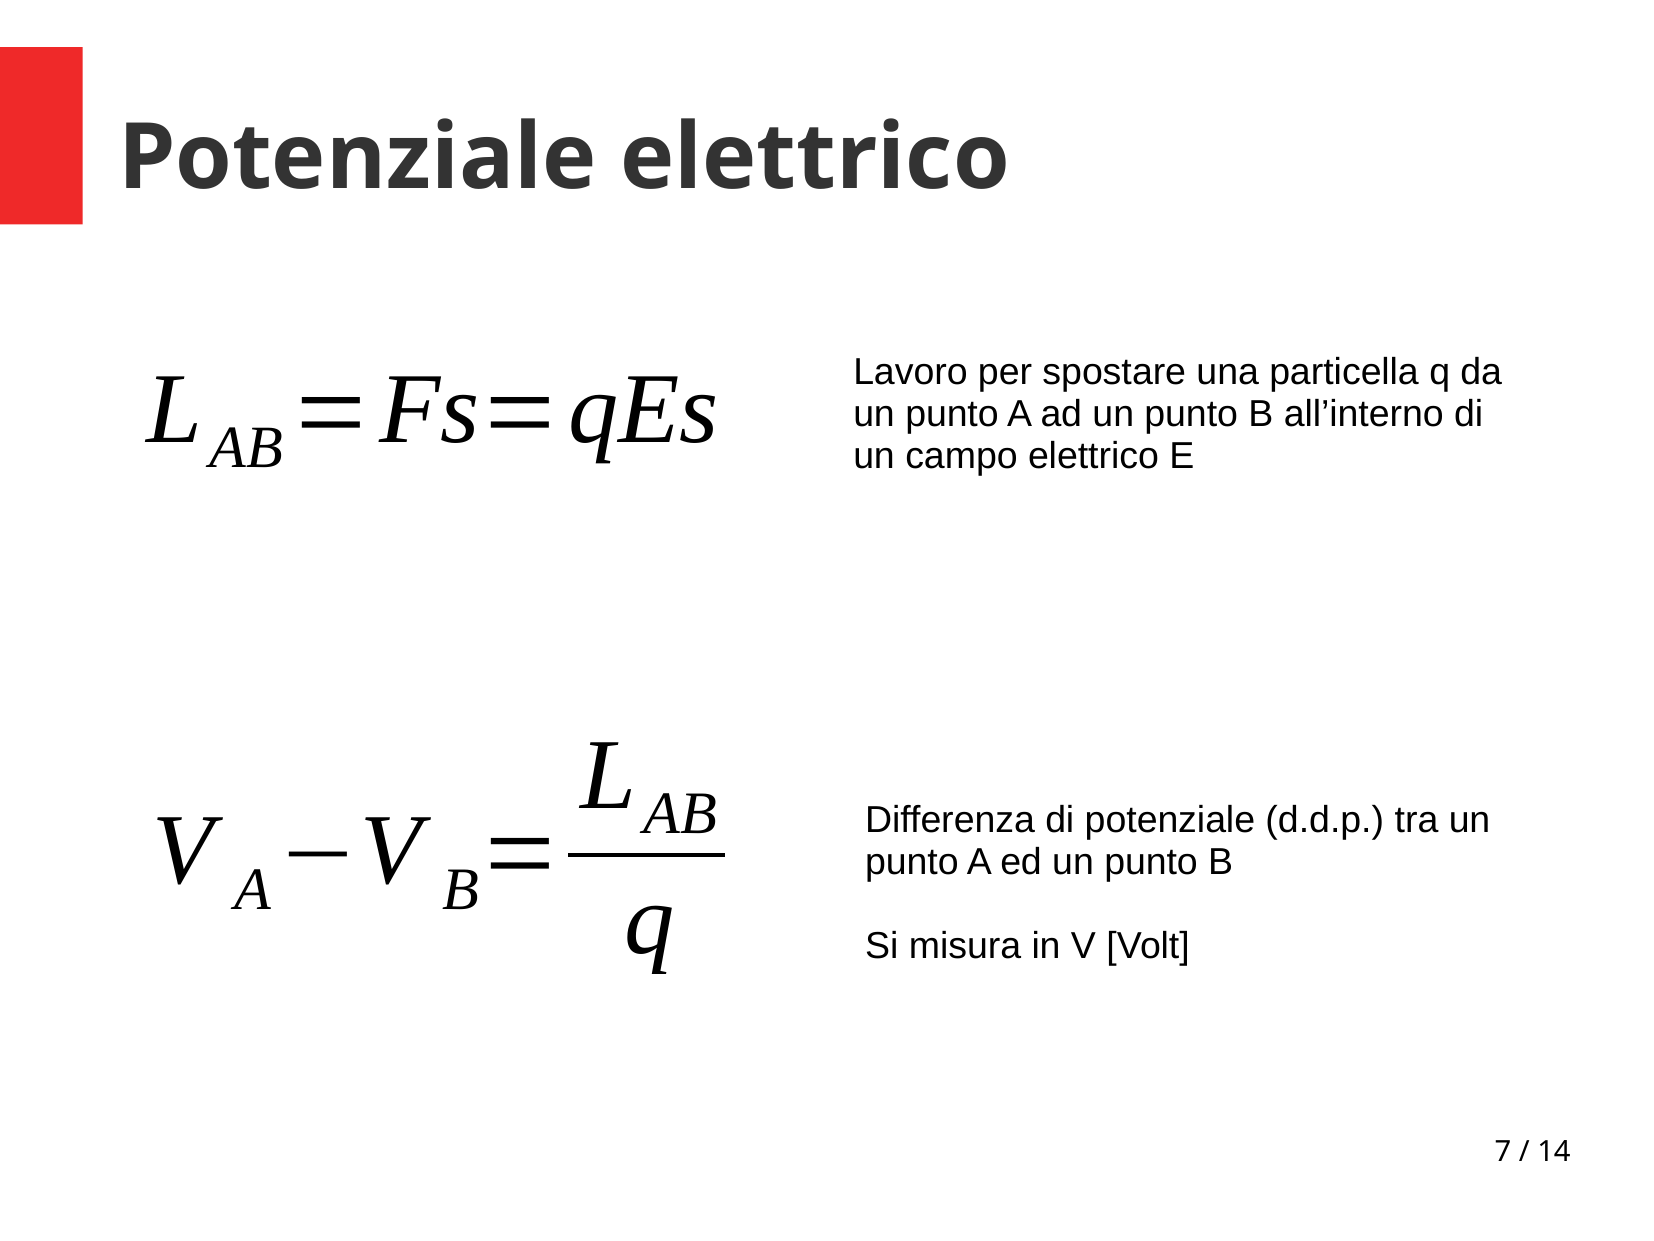

# Potenziale elettrico
Lavoro per spostare una particella q da un punto A ad un punto B all’interno di un campo elettrico E
Differenza di potenziale (d.d.p.) tra un punto A ed un punto B
Si misura in V [Volt]
7